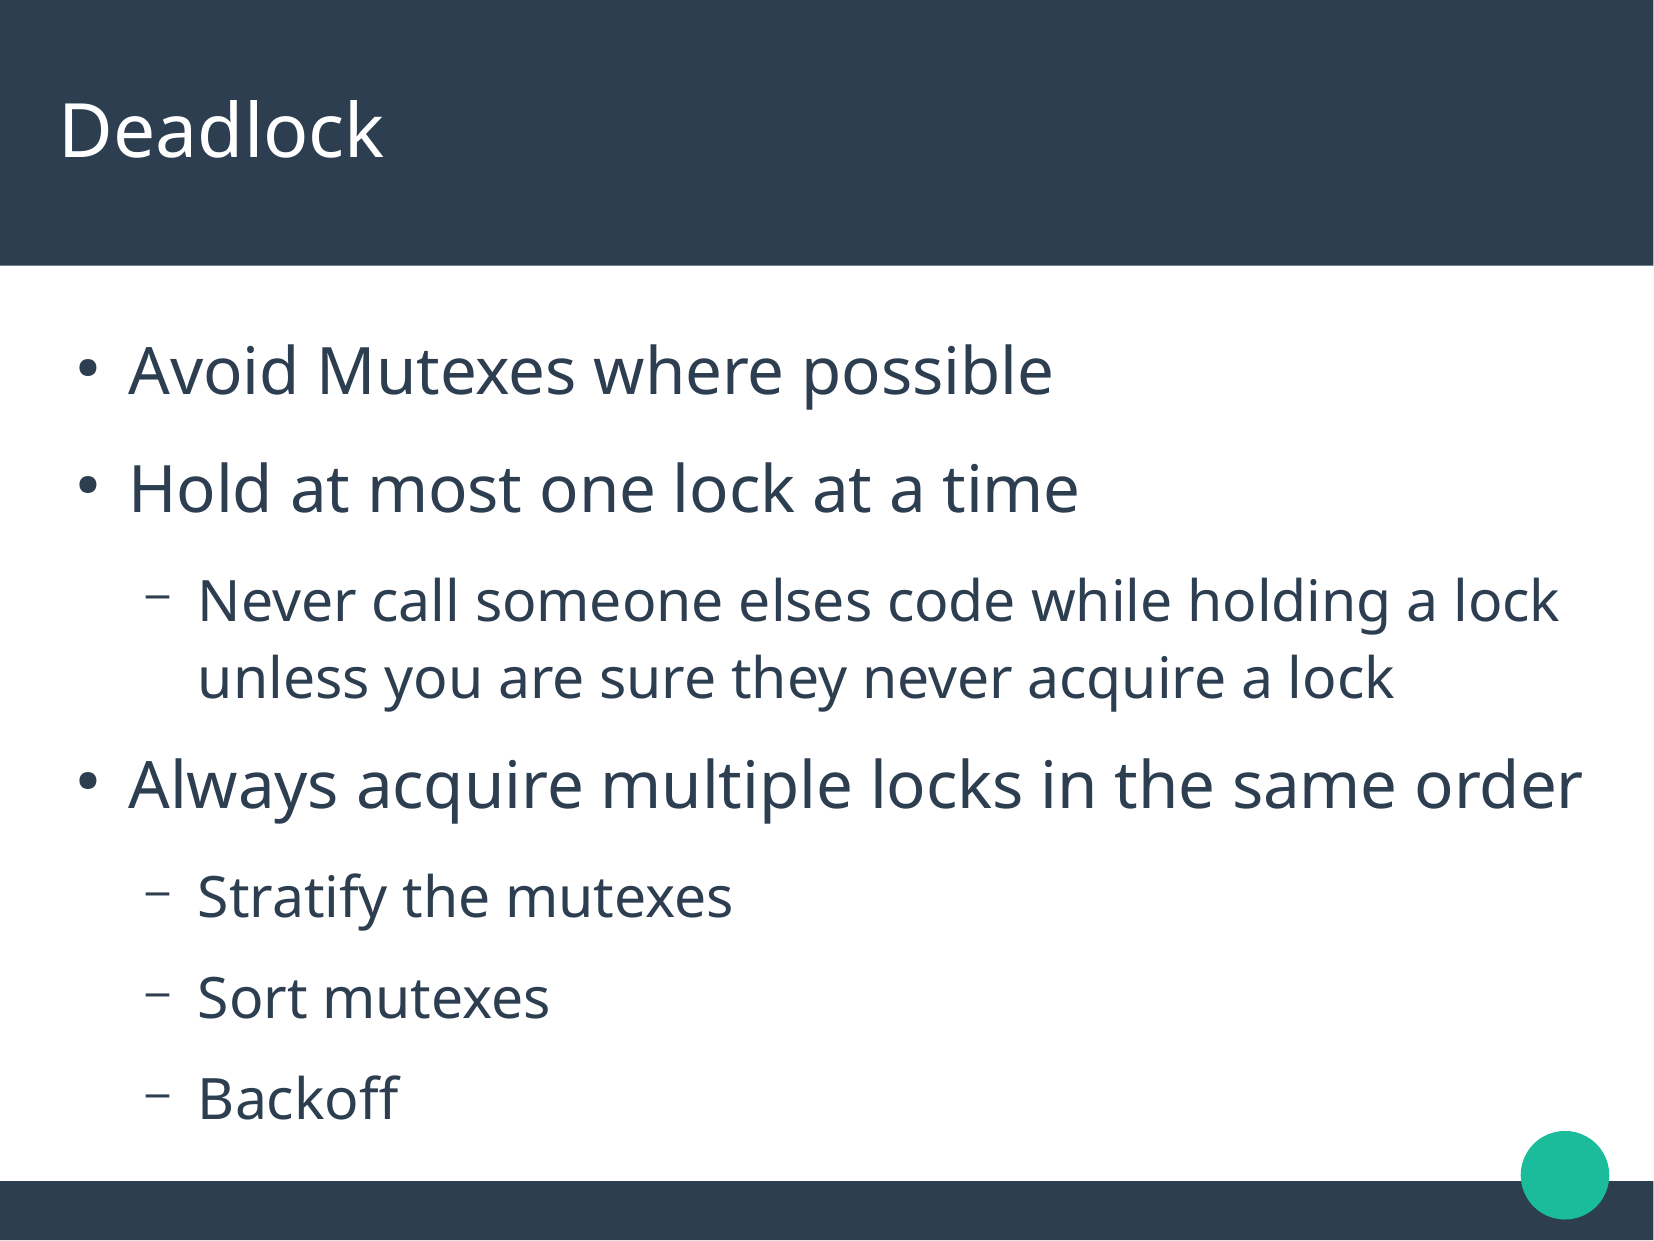

# Deadlock
Avoid Mutexes where possible
Hold at most one lock at a time
Never call someone elses code while holding a lock unless you are sure they never acquire a lock
Always acquire multiple locks in the same order
Stratify the mutexes
Sort mutexes
Backoff